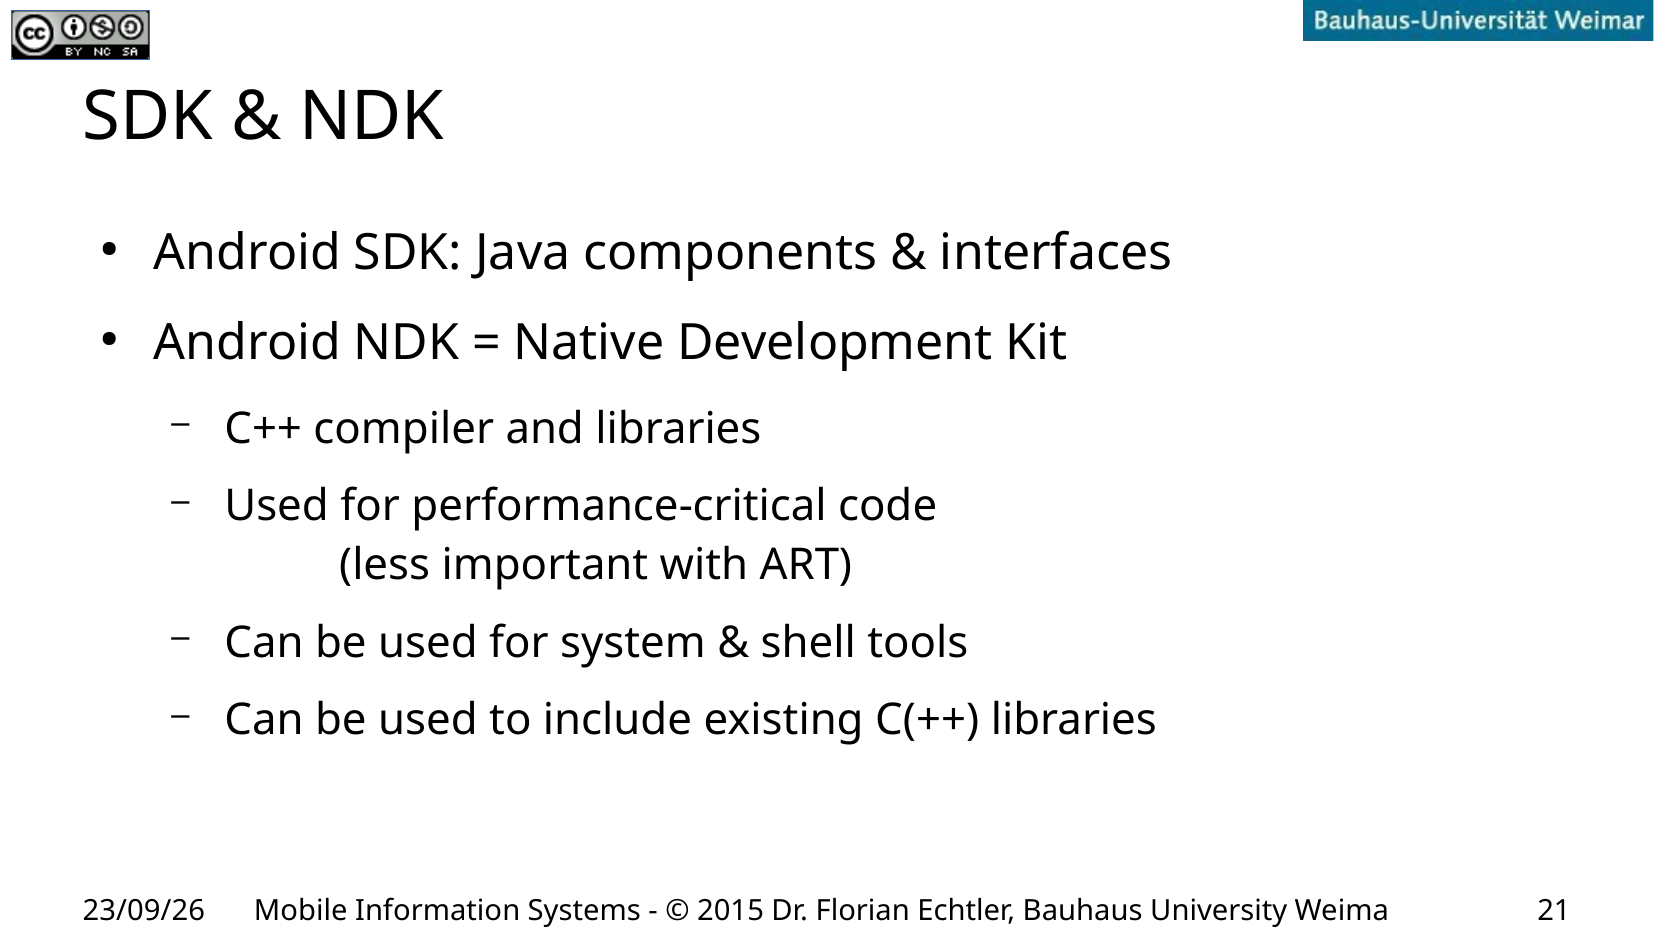

# SDK & NDK
Android SDK: Java components & interfaces
Android NDK = Native Development Kit
C++ compiler and libraries
Used for performance-critical code (less important with ART)
Can be used for system & shell tools
Can be used to include existing C(++) libraries
Mobile Information Systems - © 2015 Dr. Florian Echtler, Bauhaus University Weimar
21